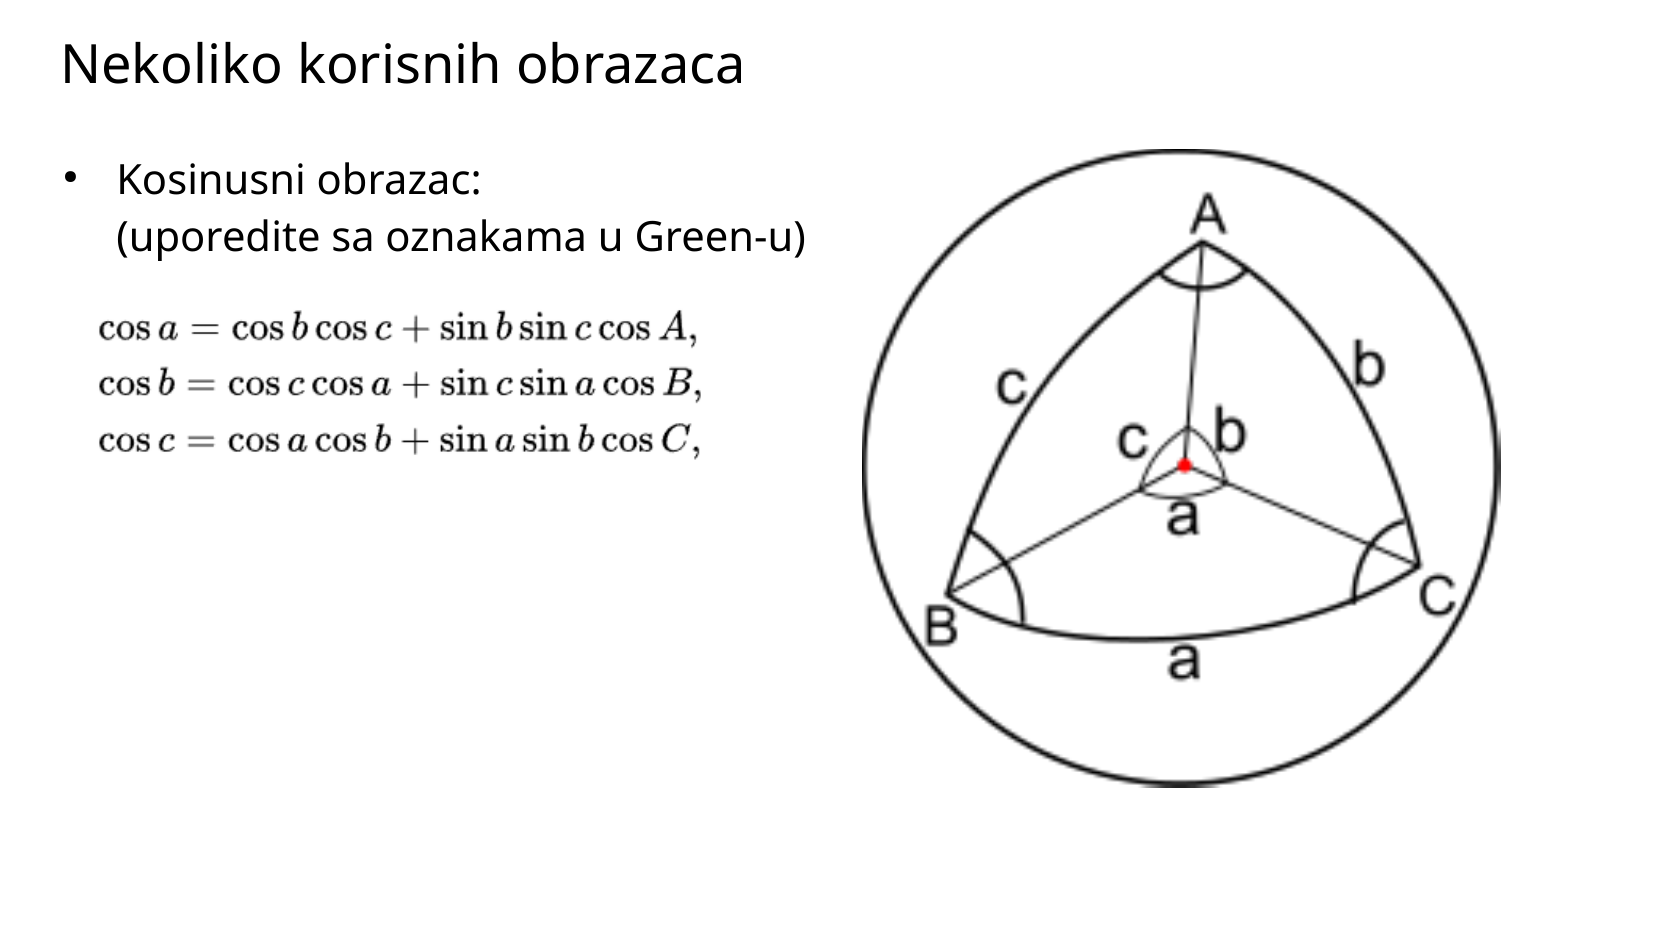

# Nekoliko korisnih obrazaca
Kosinusni obrazac:
(uporedite sa oznakama u Green-u)